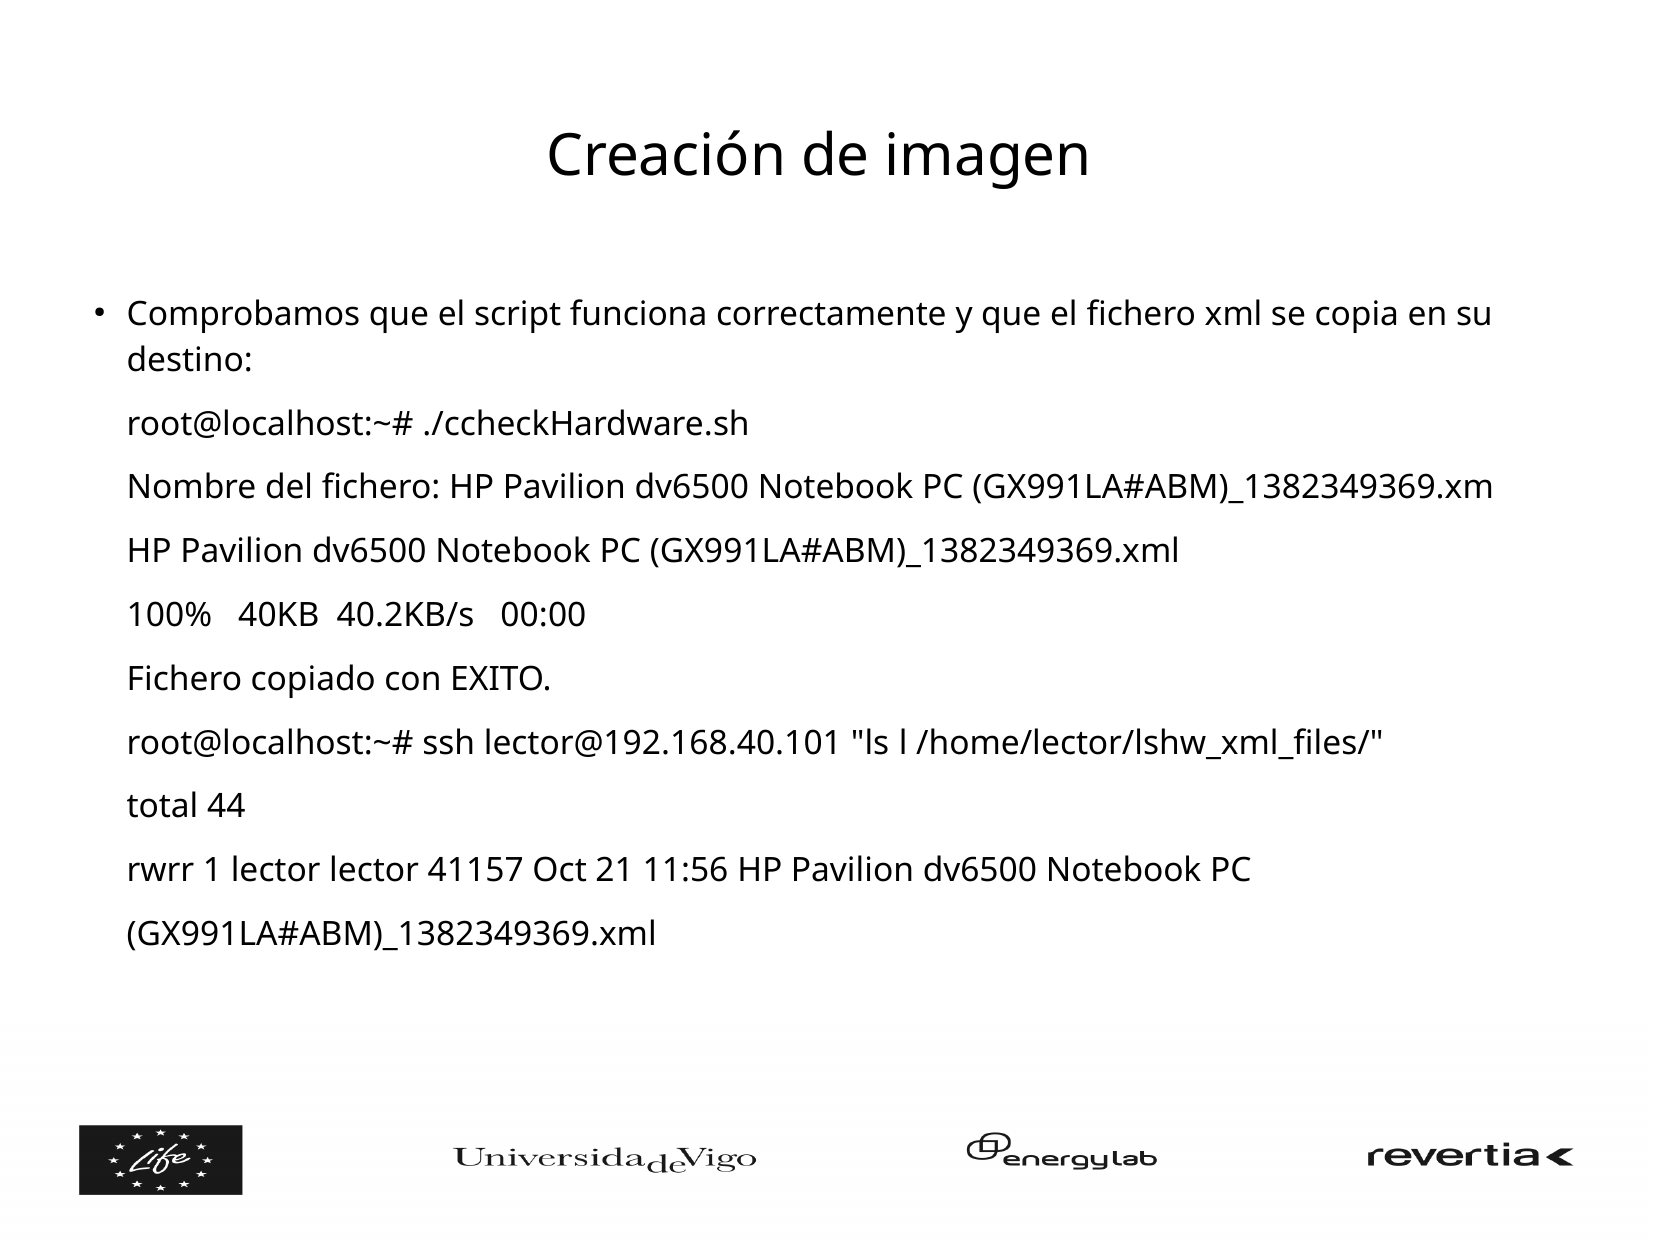

# Creación de imagen
Comprobamos que el script funciona correctamente y que el fichero xml se copia en su destino:
root@localhost:~# ./ccheckHardware.sh
Nombre del fichero: HP Pavilion dv6500 Notebook PC (GX991LA#ABM)_1382349369.xm
HP Pavilion dv6500 Notebook PC (GX991LA#ABM)_1382349369.xml
100% 40KB 40.2KB/s 00:00
Fichero copiado con EXITO.
root@localhost:~# ssh lector@192.168.40.101 "ls ­l /home/lector/lshw_xml_files/"
total 44
­rwrr­­ 1 lector lector 41157 Oct 21 11:56 HP Pavilion dv6500 Notebook PC
(GX991LA#ABM)_1382349369.xml